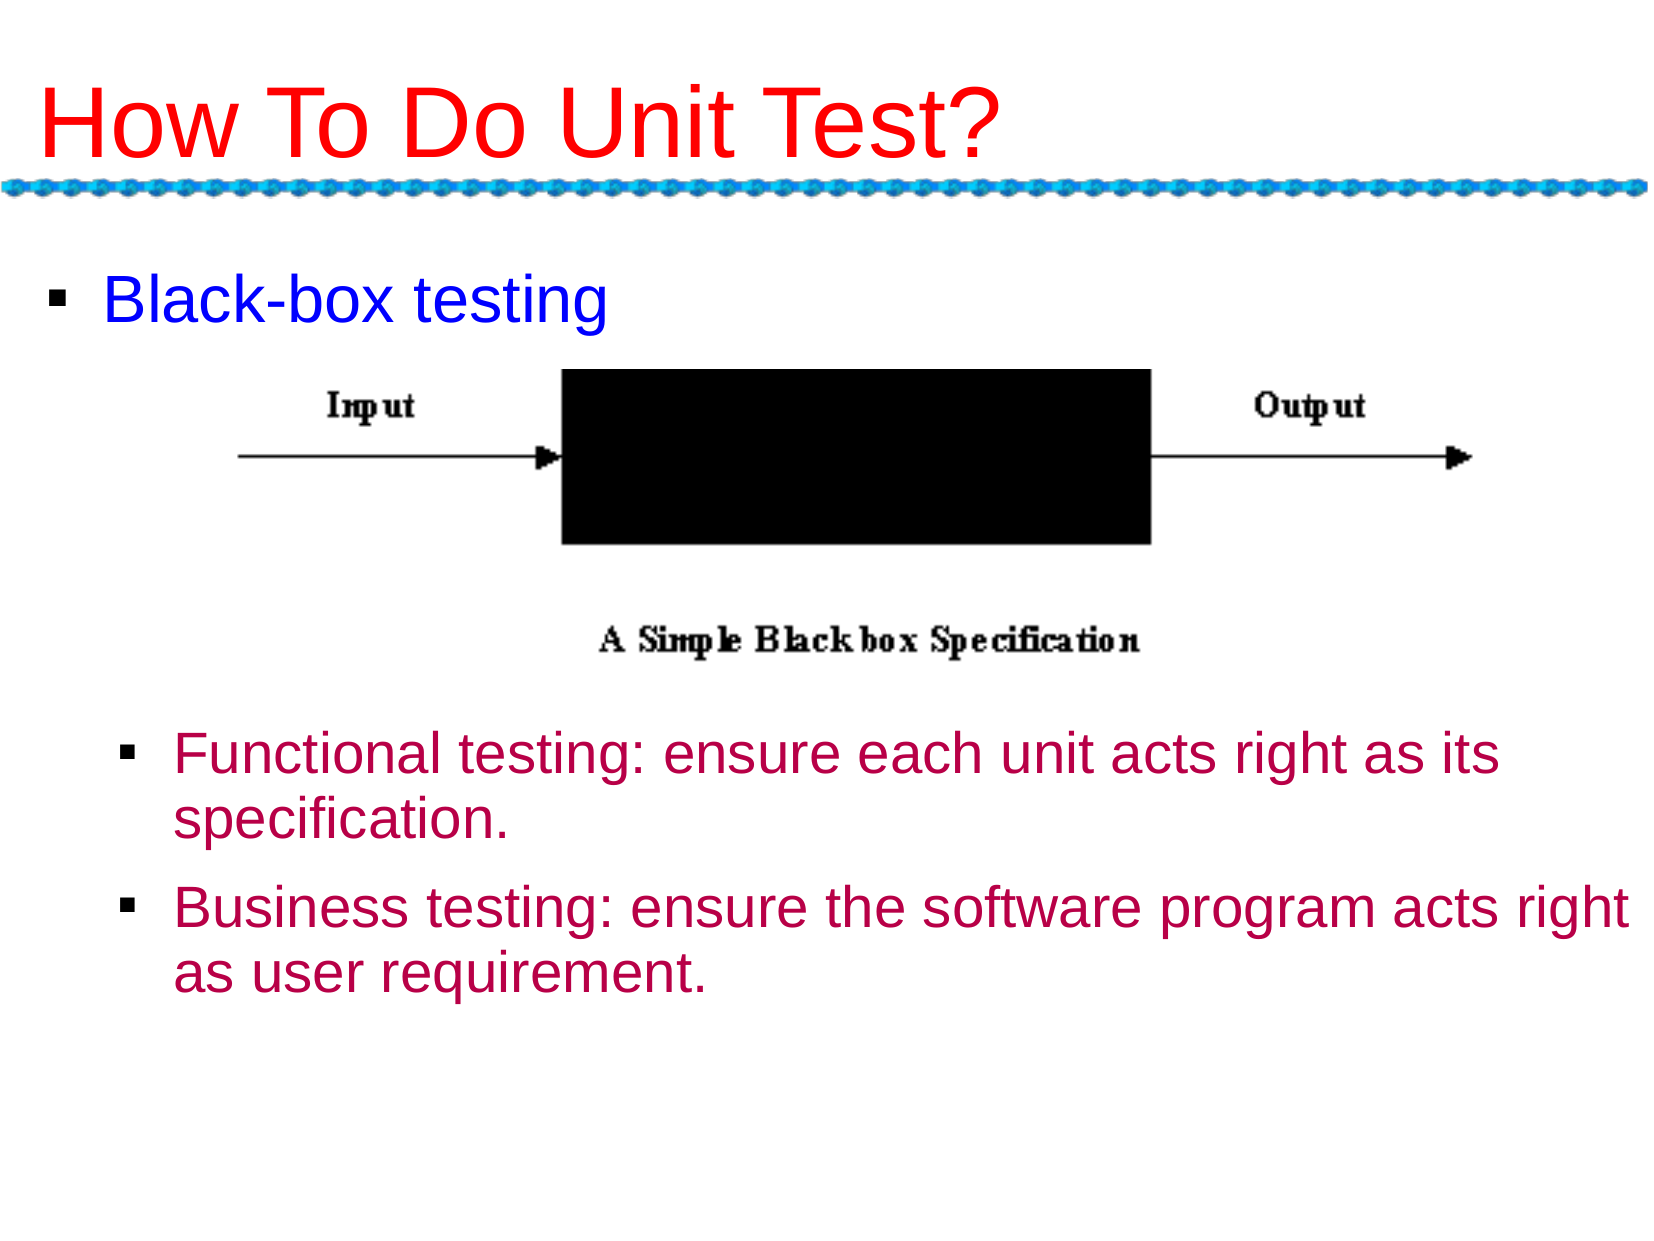

# How To Do Unit Test?
Black-box testing
Functional testing: ensure each unit acts right as its specification.
Business testing: ensure the software program acts right as user requirement.